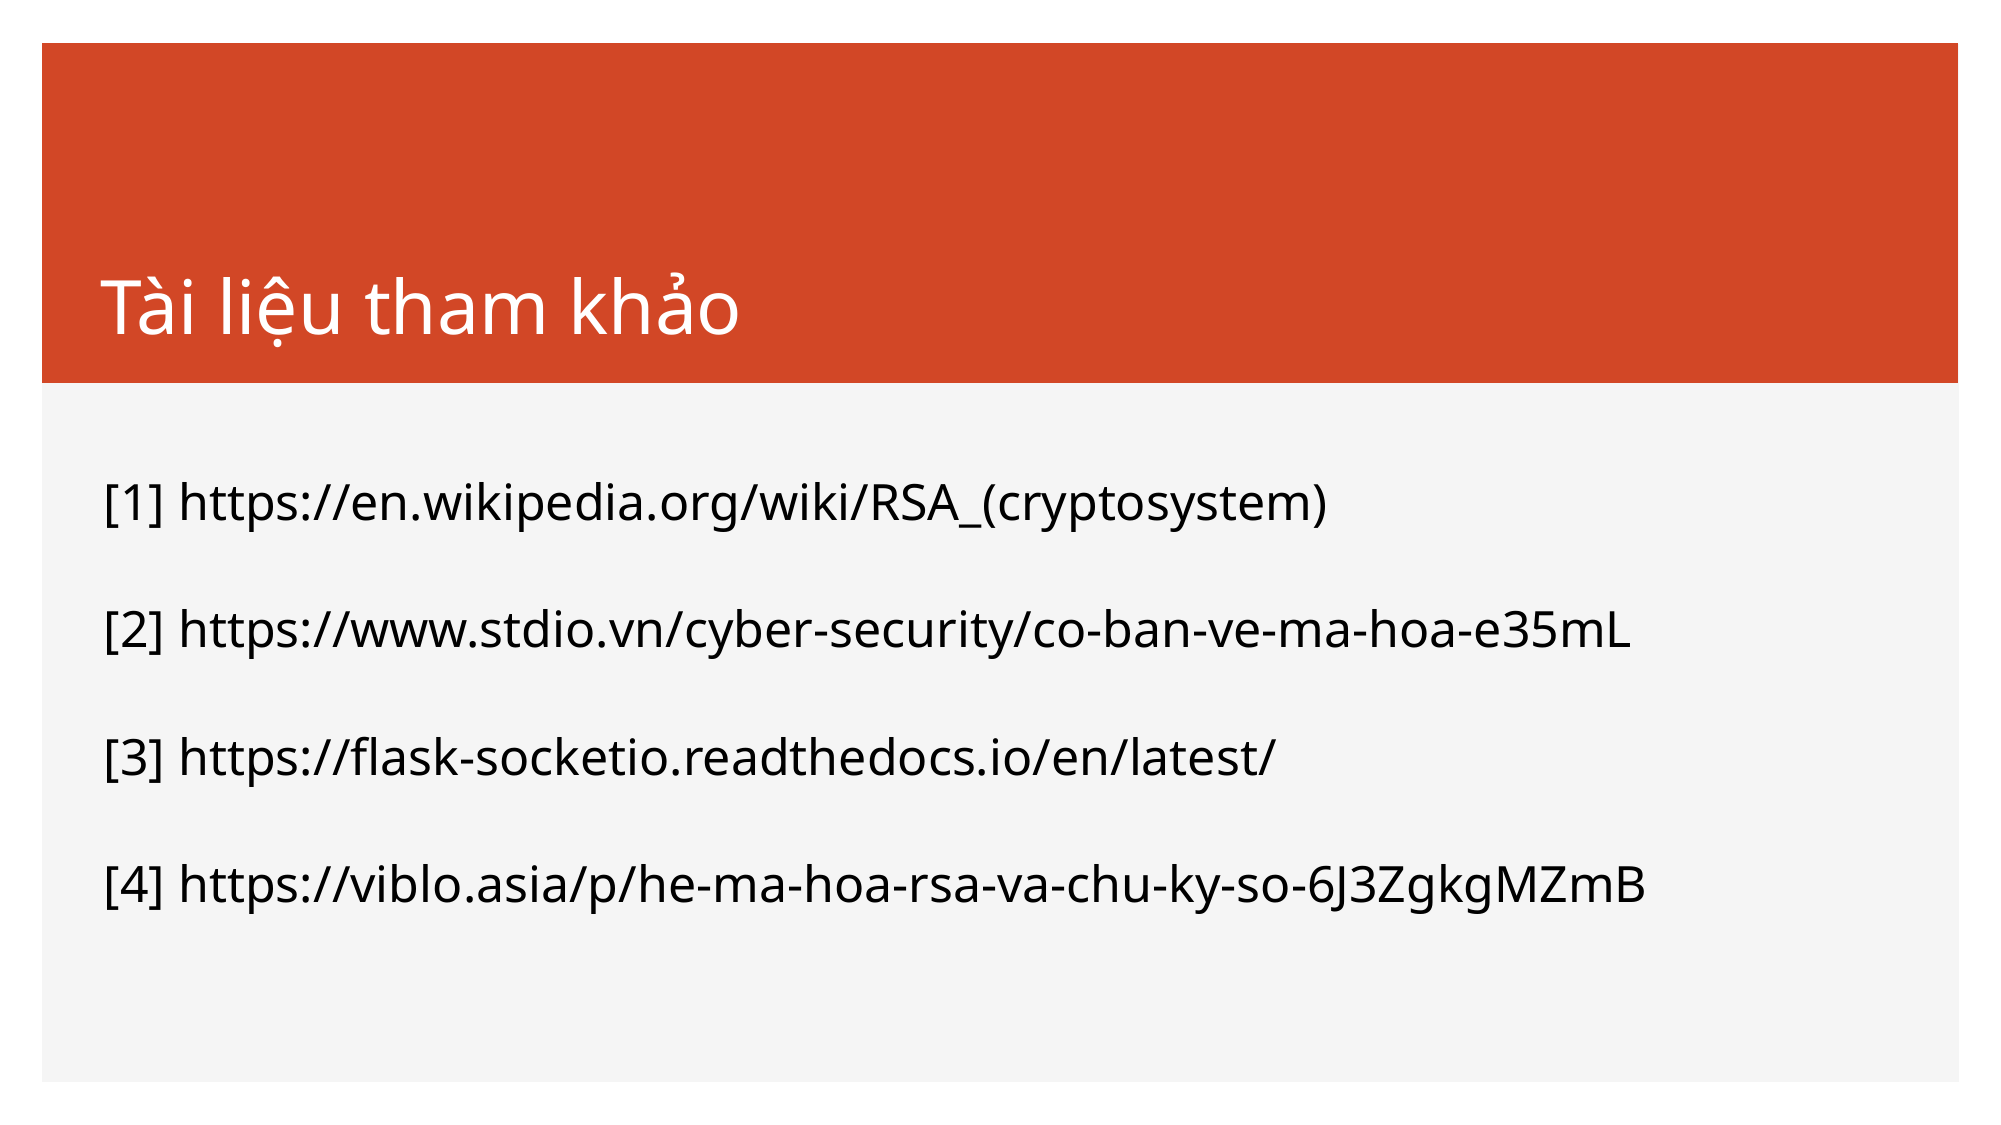

# Tài liệu tham khảo
[1] https://en.wikipedia.org/wiki/RSA_(cryptosystem)
[2] https://www.stdio.vn/cyber-security/co-ban-ve-ma-hoa-e35mL
[3] https://flask-socketio.readthedocs.io/en/latest/
[4] https://viblo.asia/p/he-ma-hoa-rsa-va-chu-ky-so-6J3ZgkgMZmB